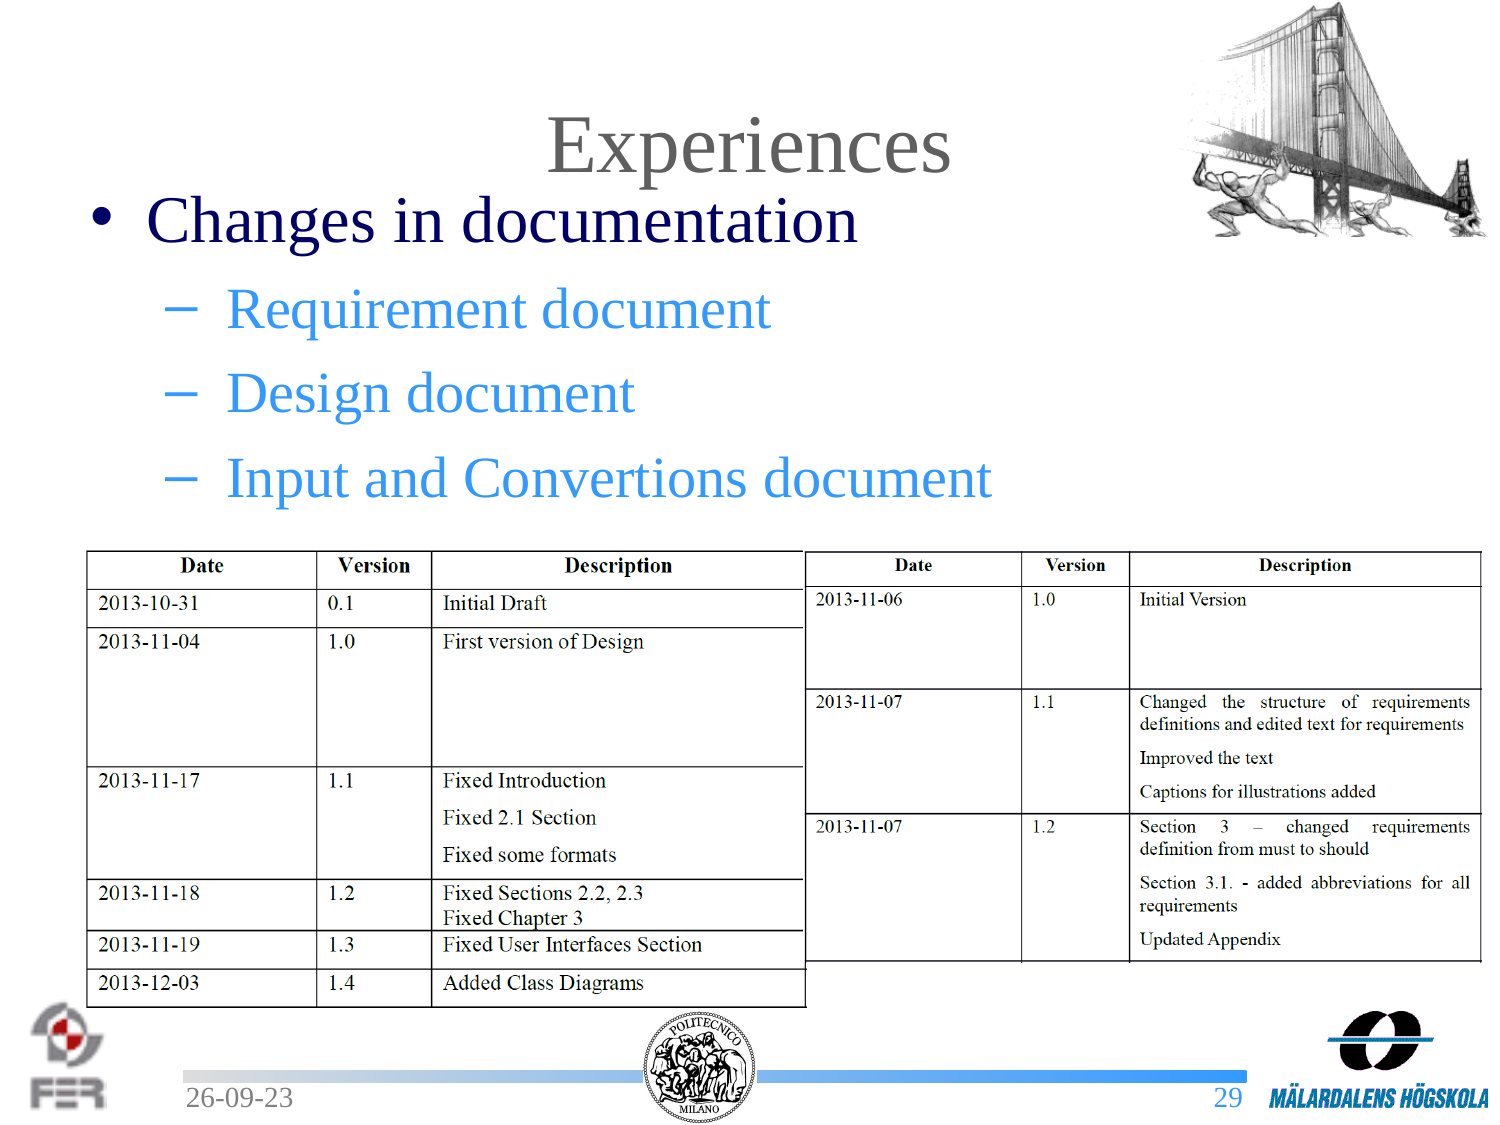

# Experiences
Changes in documentation
 Requirement document
 Design document
 Input and Convertions document
26-08-21